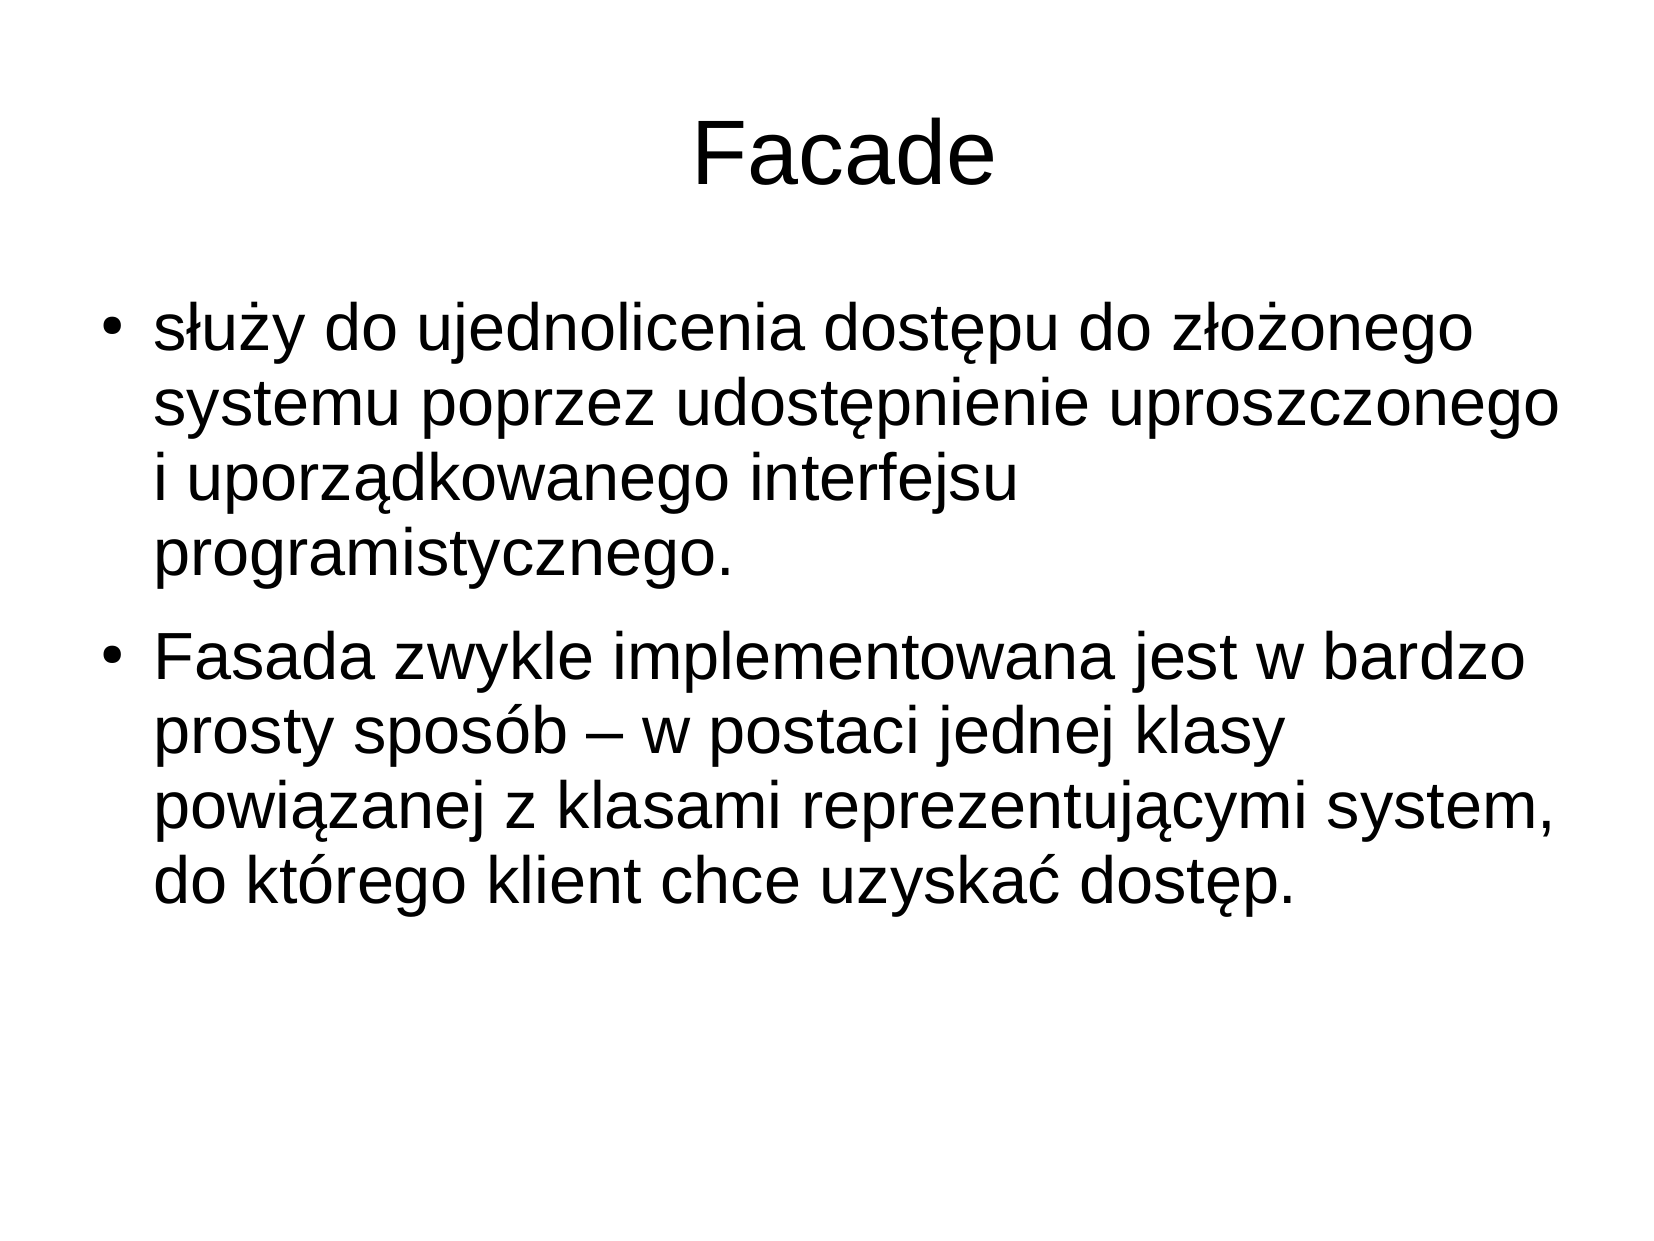

# Facade
służy do ujednolicenia dostępu do złożonego systemu poprzez udostępnienie uproszczonego i uporządkowanego interfejsu programistycznego.
Fasada zwykle implementowana jest w bardzo prosty sposób – w postaci jednej klasy powiązanej z klasami reprezentującymi system, do którego klient chce uzyskać dostęp.